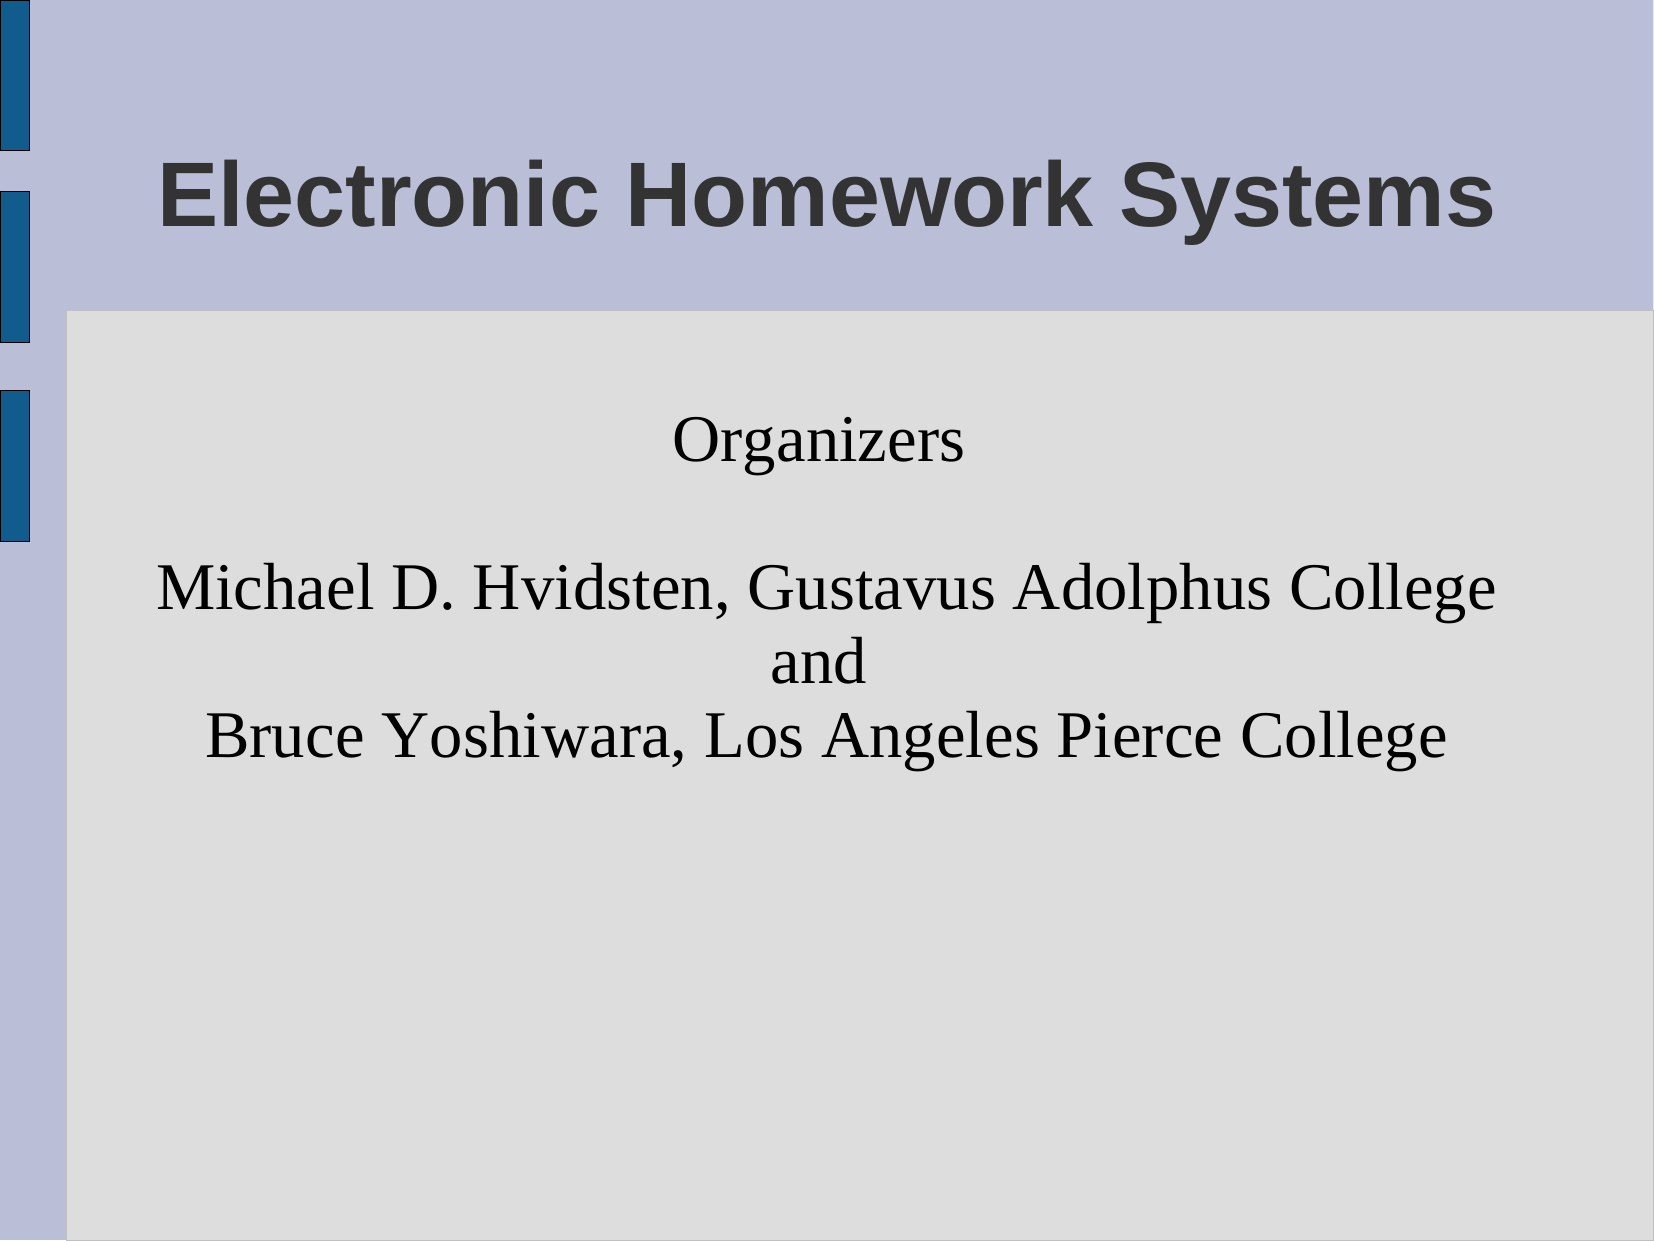

# Electronic Homework Systems
Organizers
Michael D. Hvidsten, Gustavus Adolphus College and
Bruce Yoshiwara, Los Angeles Pierce College